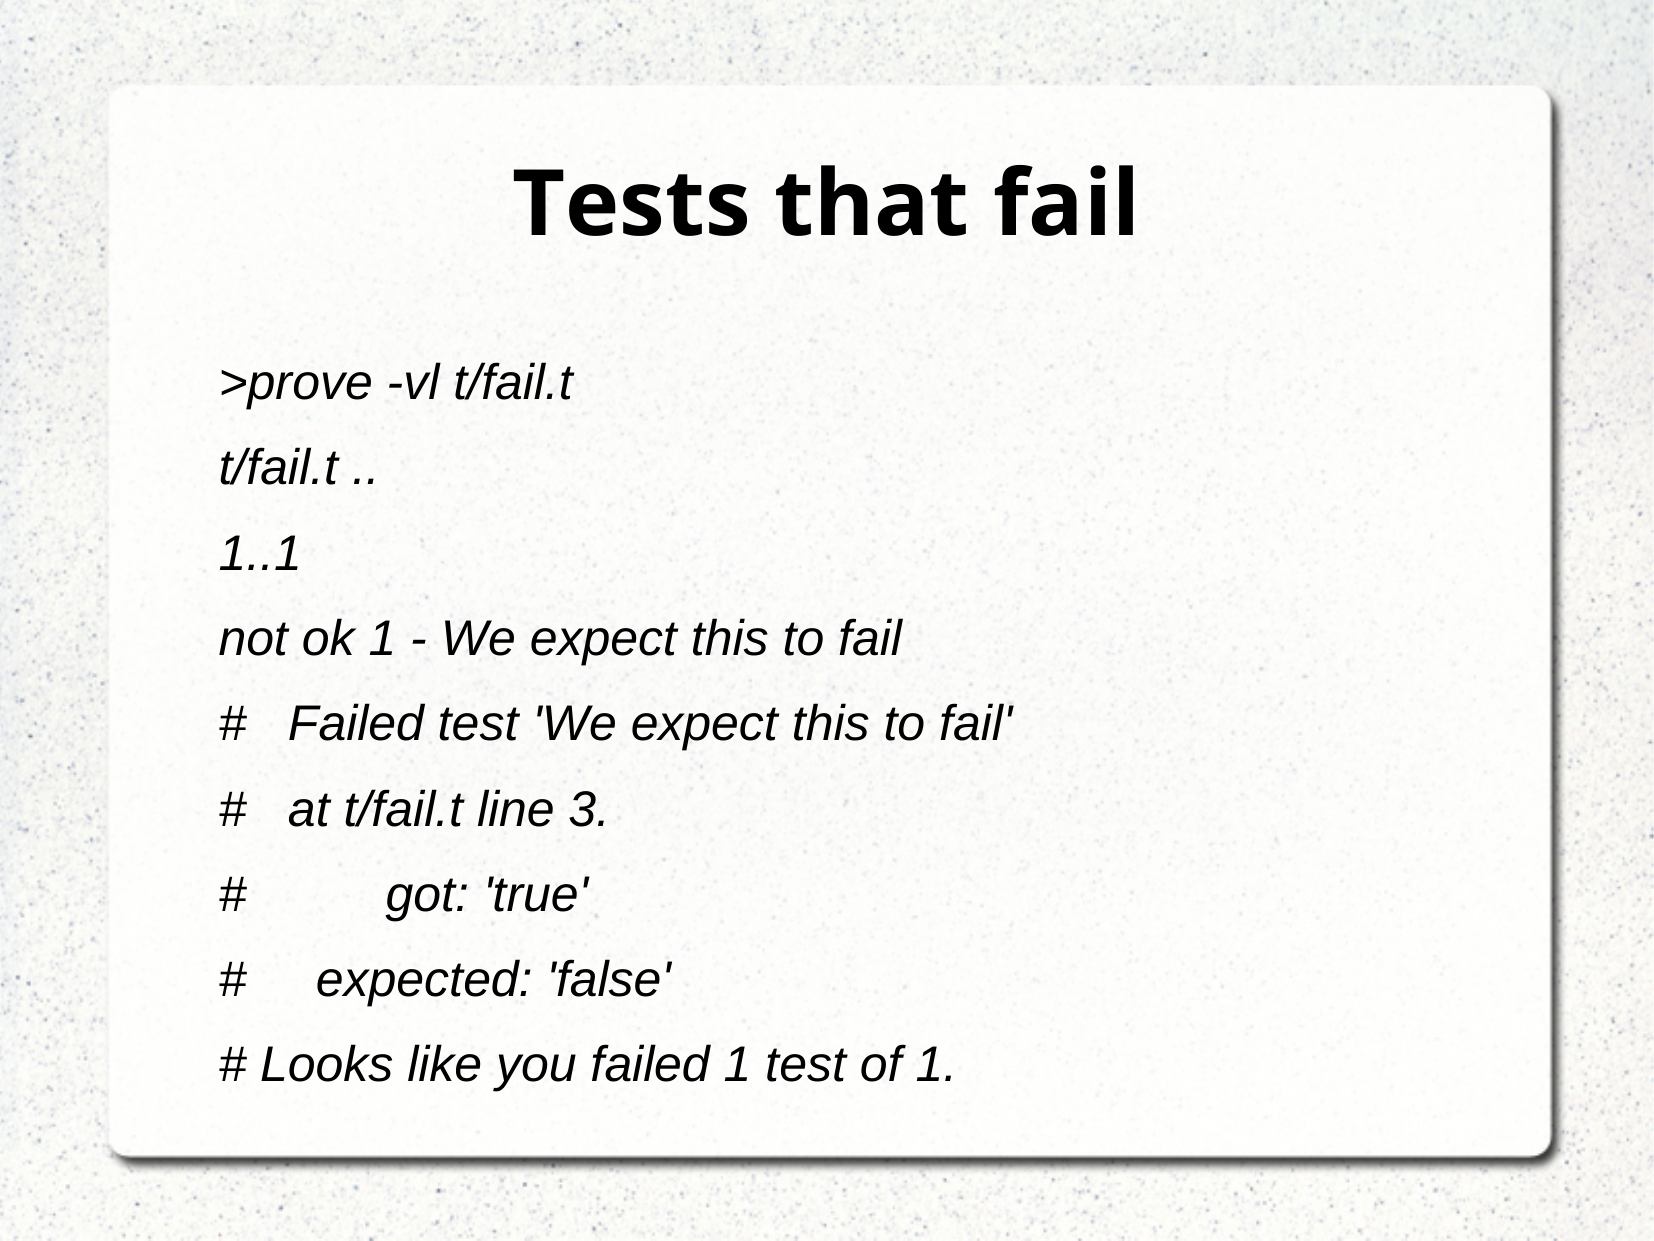

# Tests that fail
>prove -vl t/fail.t
t/fail.t ..
1..1
not ok 1 - We expect this to fail
# Failed test 'We expect this to fail'
# at t/fail.t line 3.
# got: 'true'
# expected: 'false'
# Looks like you failed 1 test of 1.